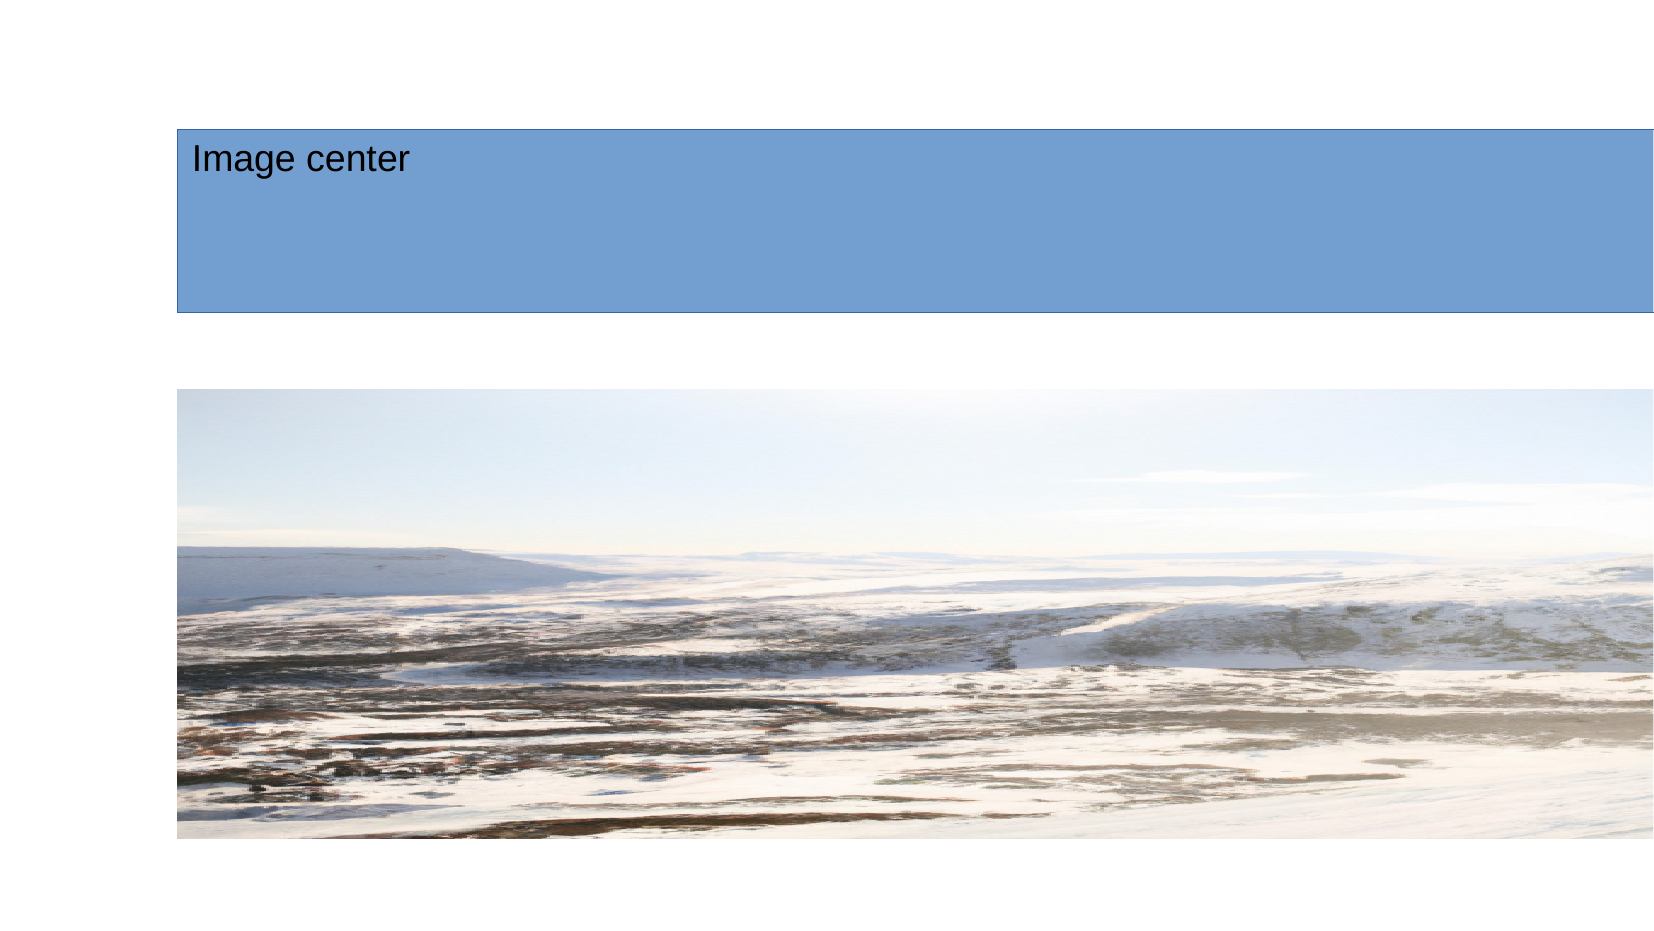

Image center
* Default cropping * Another bullet * And the final bullet